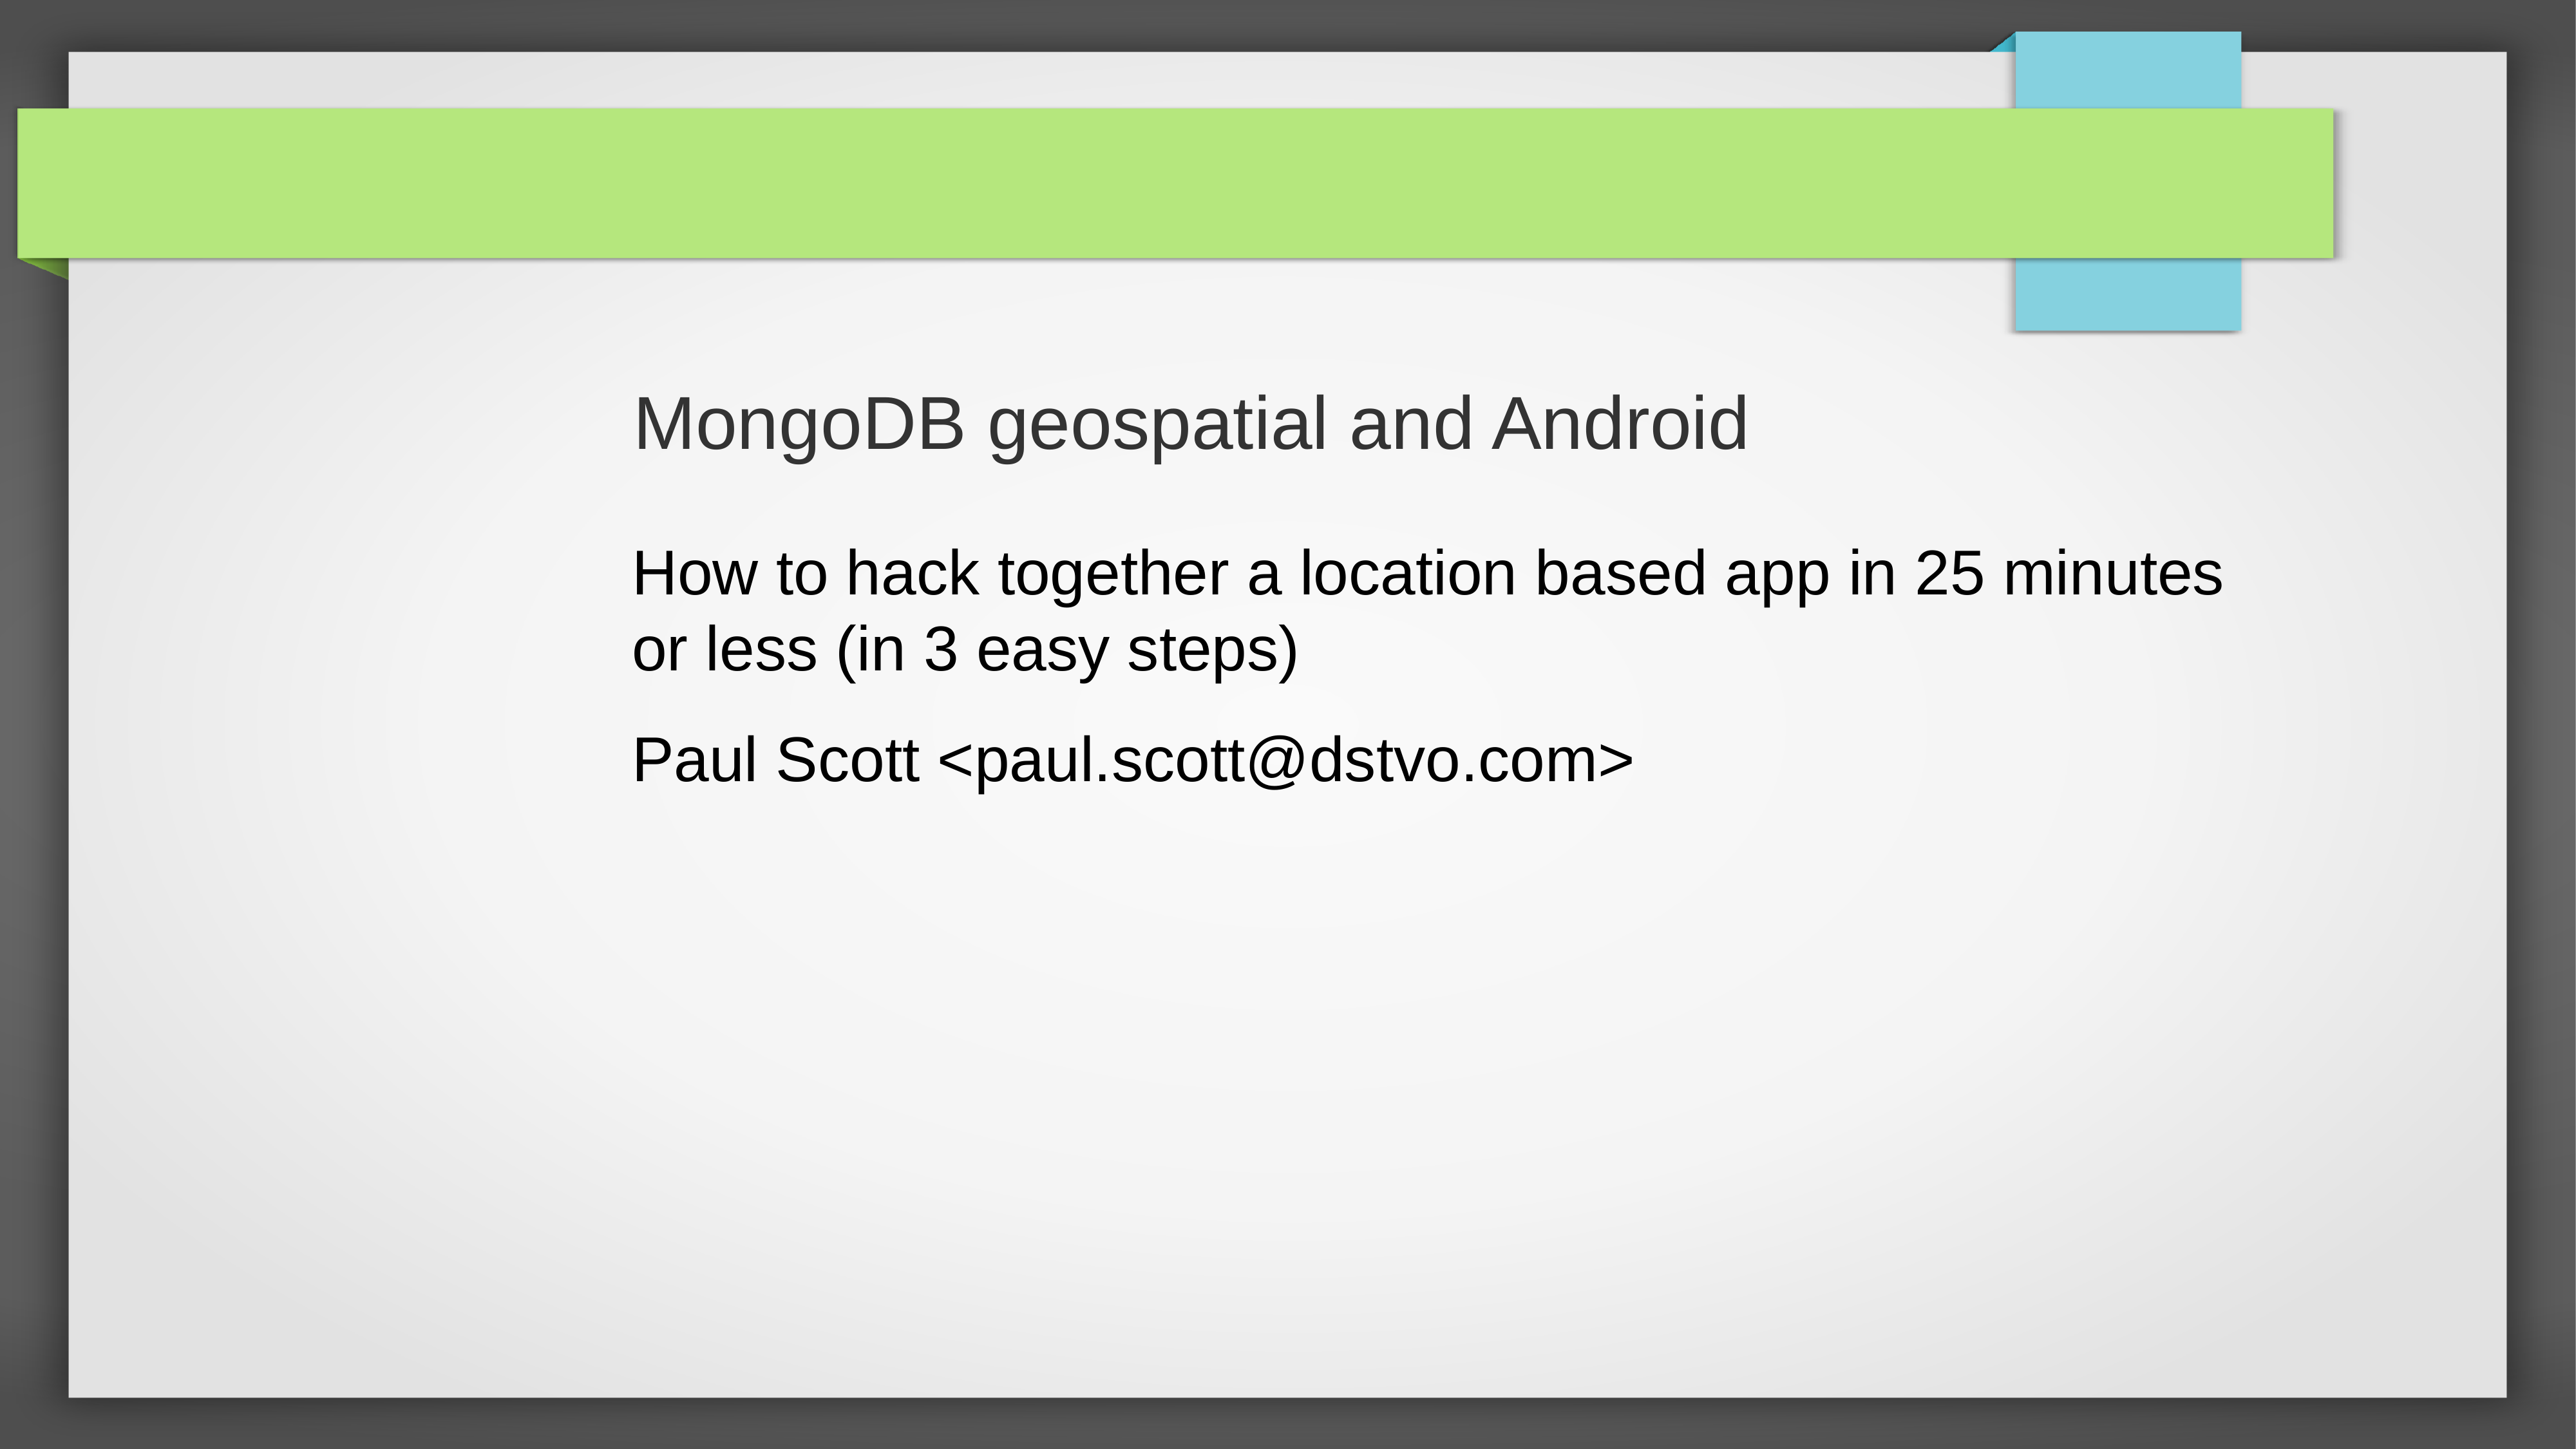

# MongoDB geospatial and Android
How to hack together a location based app in 25 minutes or less (in 3 easy steps)
Paul Scott <paul.scott@dstvo.com>